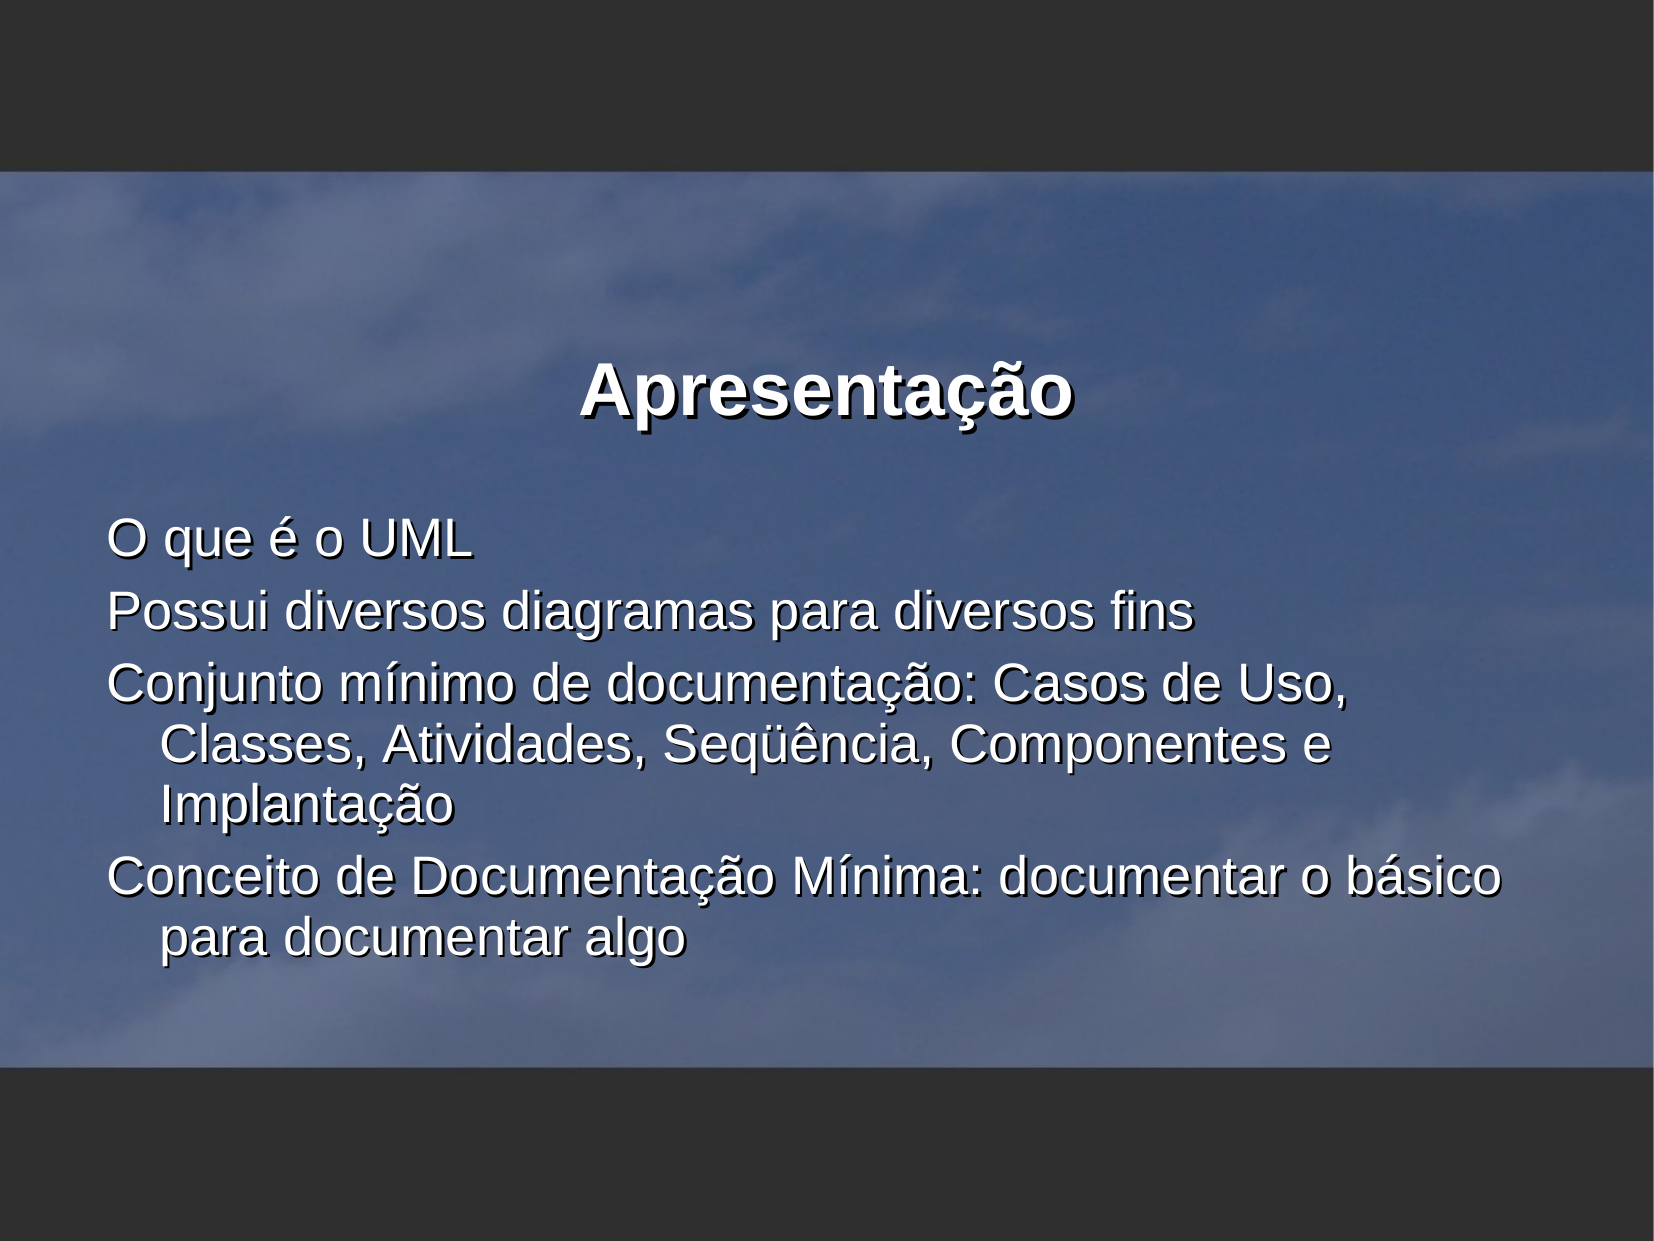

# Apresentação
O que é o UML
Possui diversos diagramas para diversos fins
Conjunto mínimo de documentação: Casos de Uso, Classes, Atividades, Seqüência, Componentes e Implantação
Conceito de Documentação Mínima: documentar o básico para documentar algo